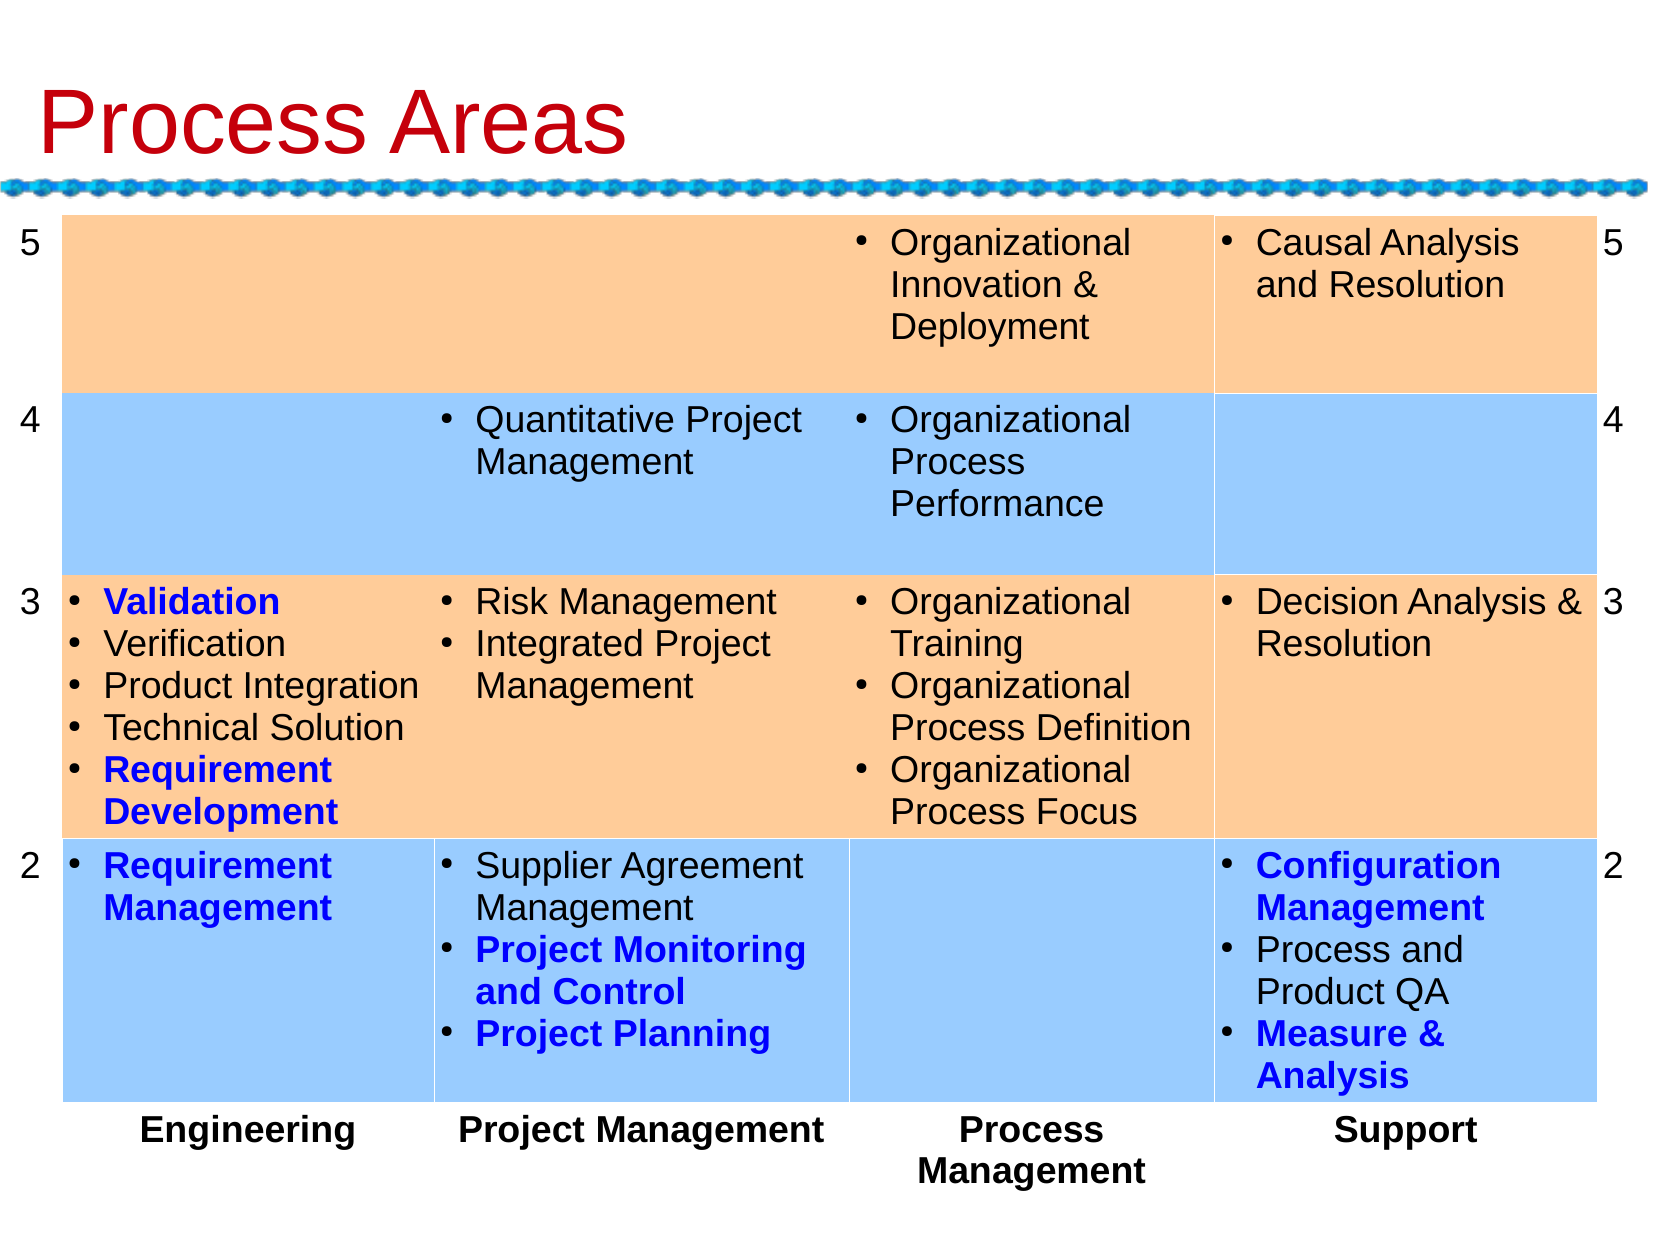

# Process Areas
| 5 | | | Organizational Innovation & Deployment | Causal Analysis and Resolution | 5 |
| --- | --- | --- | --- | --- | --- |
| 4 | | Quantitative Project Management | Organizational Process Performance | | 4 |
| 3 | Validation Verification Product Integration Technical Solution Requirement Development | Risk Management Integrated Project Management | Organizational Training Organizational Process Definition Organizational Process Focus | Decision Analysis & Resolution | 3 |
| 2 | Requirement Management | Supplier Agreement Management Project Monitoring and Control Project Planning | | Configuration Management Process and Product QA Measure & Analysis | 2 |
| | Engineering | Project Management | Process Management | Support | |